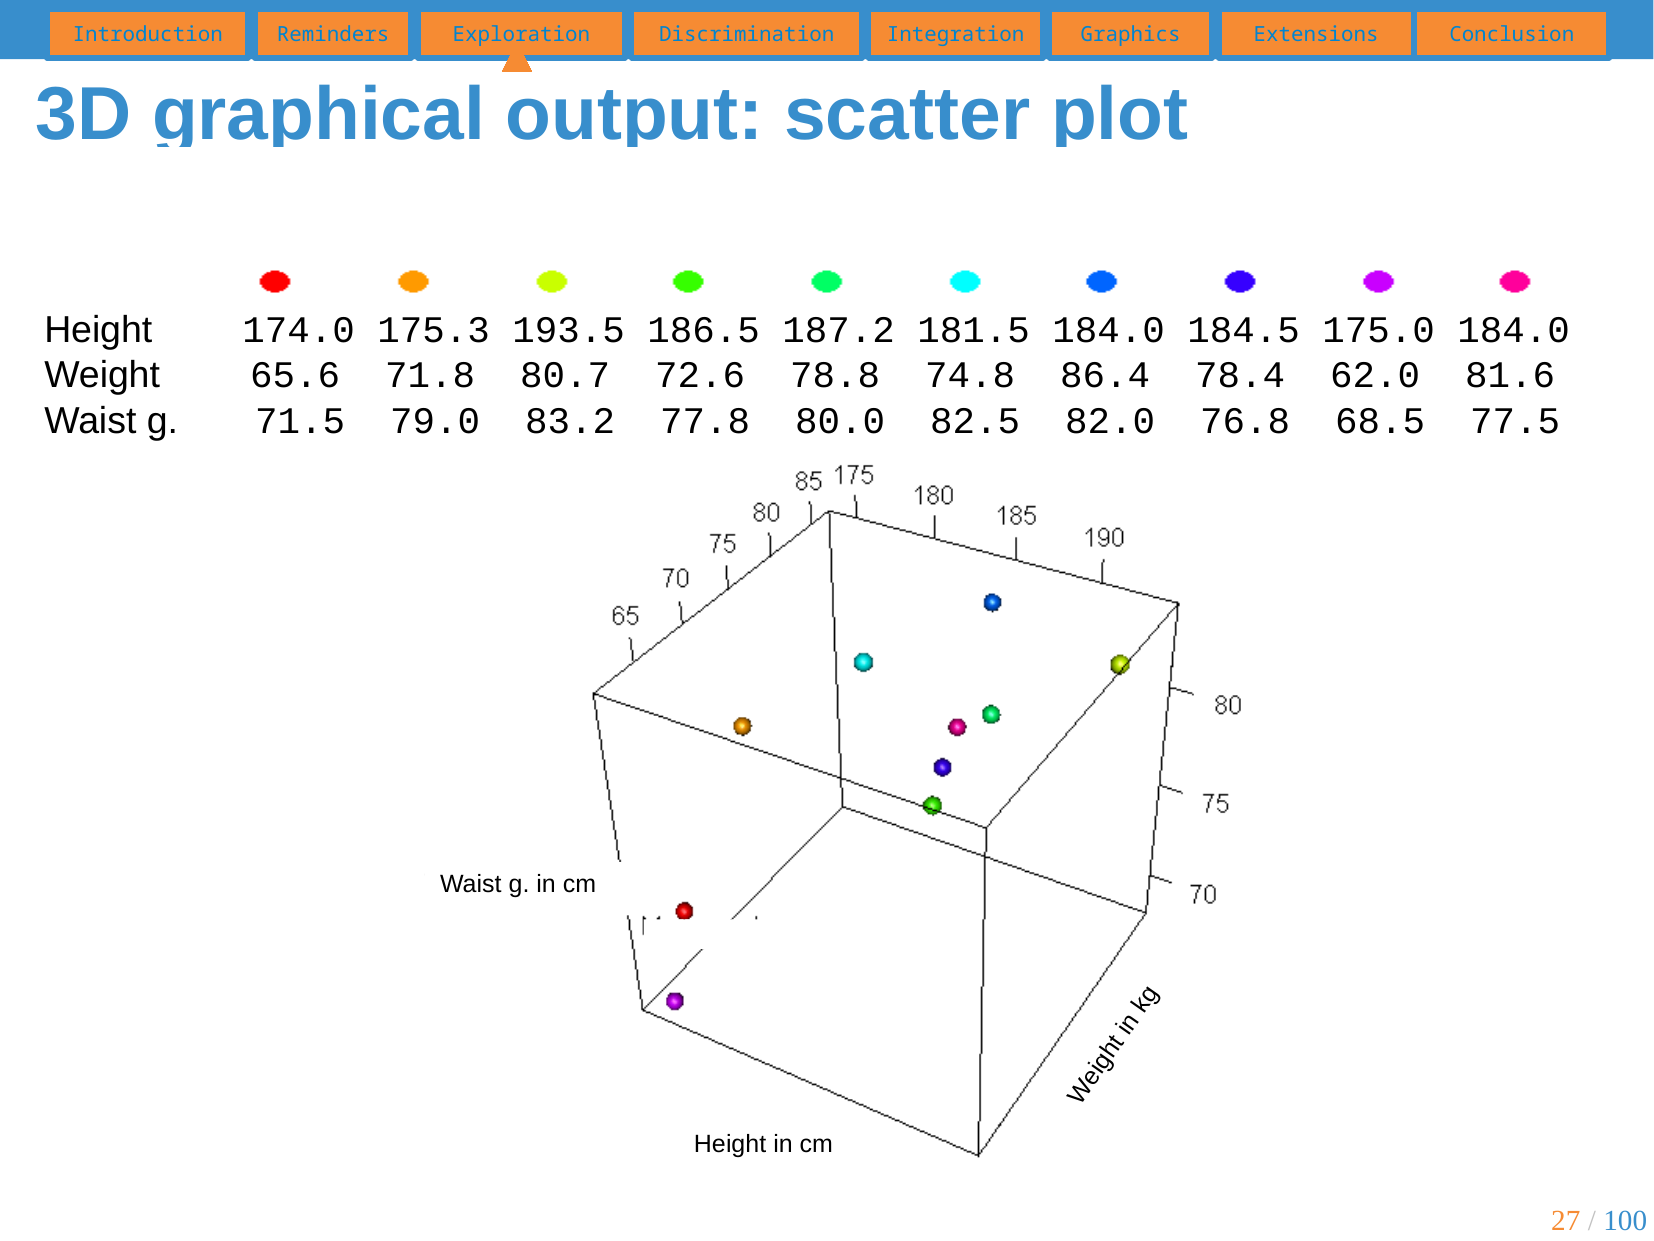

# 3D graphical output: scatter plot
Height 174.0 175.3 193.5 186.5 187.2 181.5 184.0 184.5 175.0 184.0
Weight 65.6 71.8 80.7 72.6 78.8 74.8 86.4 78.4 62.0 81.6
Waist g.	 71.5 79.0 83.2 77.8 80.0 82.5 82.0 76.8 68.5 77.5
Waist g. in cm
Weight in kg
Height in cm
27